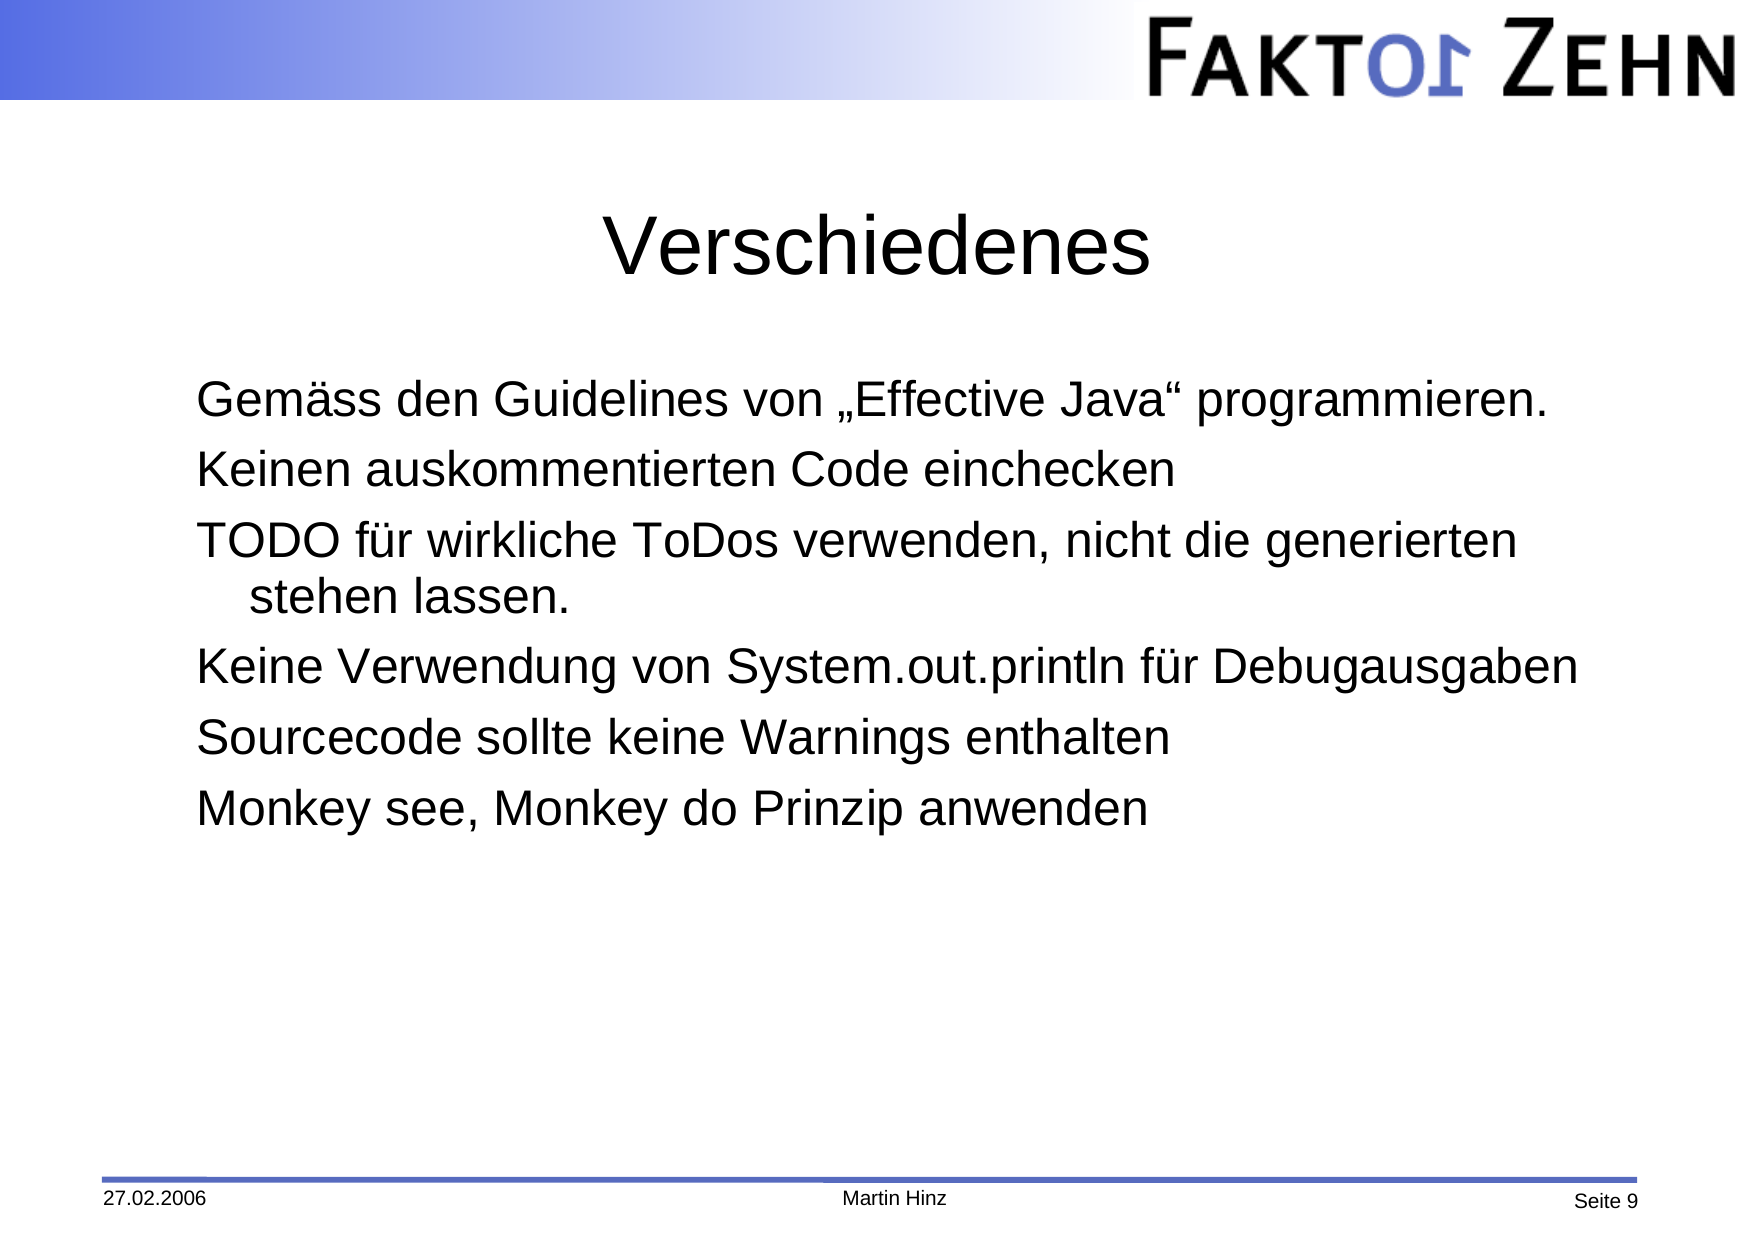

# Verschiedenes
Gemäss den Guidelines von „Effective Java“ programmieren.
Keinen auskommentierten Code einchecken
TODO für wirkliche ToDos verwenden, nicht die generierten stehen lassen.
Keine Verwendung von System.out.println für Debugausgaben
Sourcecode sollte keine Warnings enthalten
Monkey see, Monkey do Prinzip anwenden